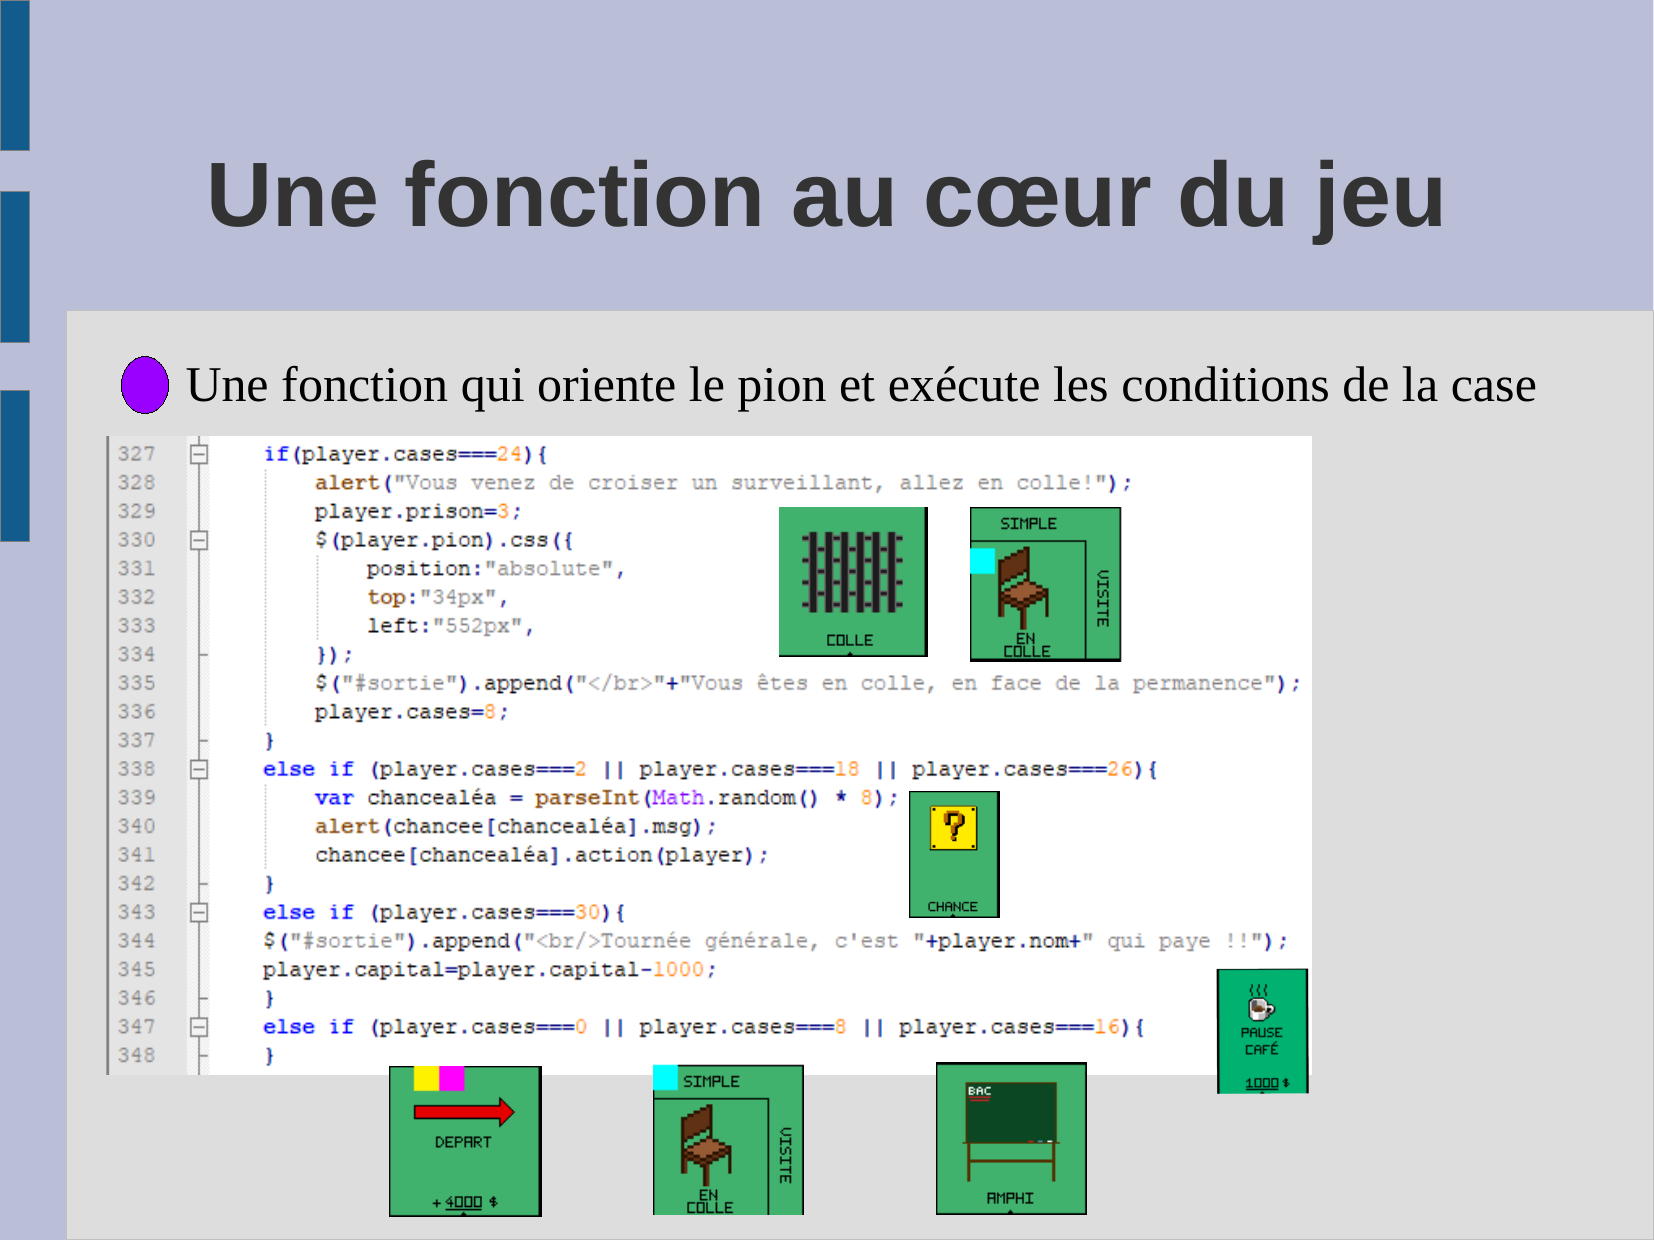

# Une fonction au cœur du jeu
Une fonction qui oriente le pion et exécute les conditions de la case